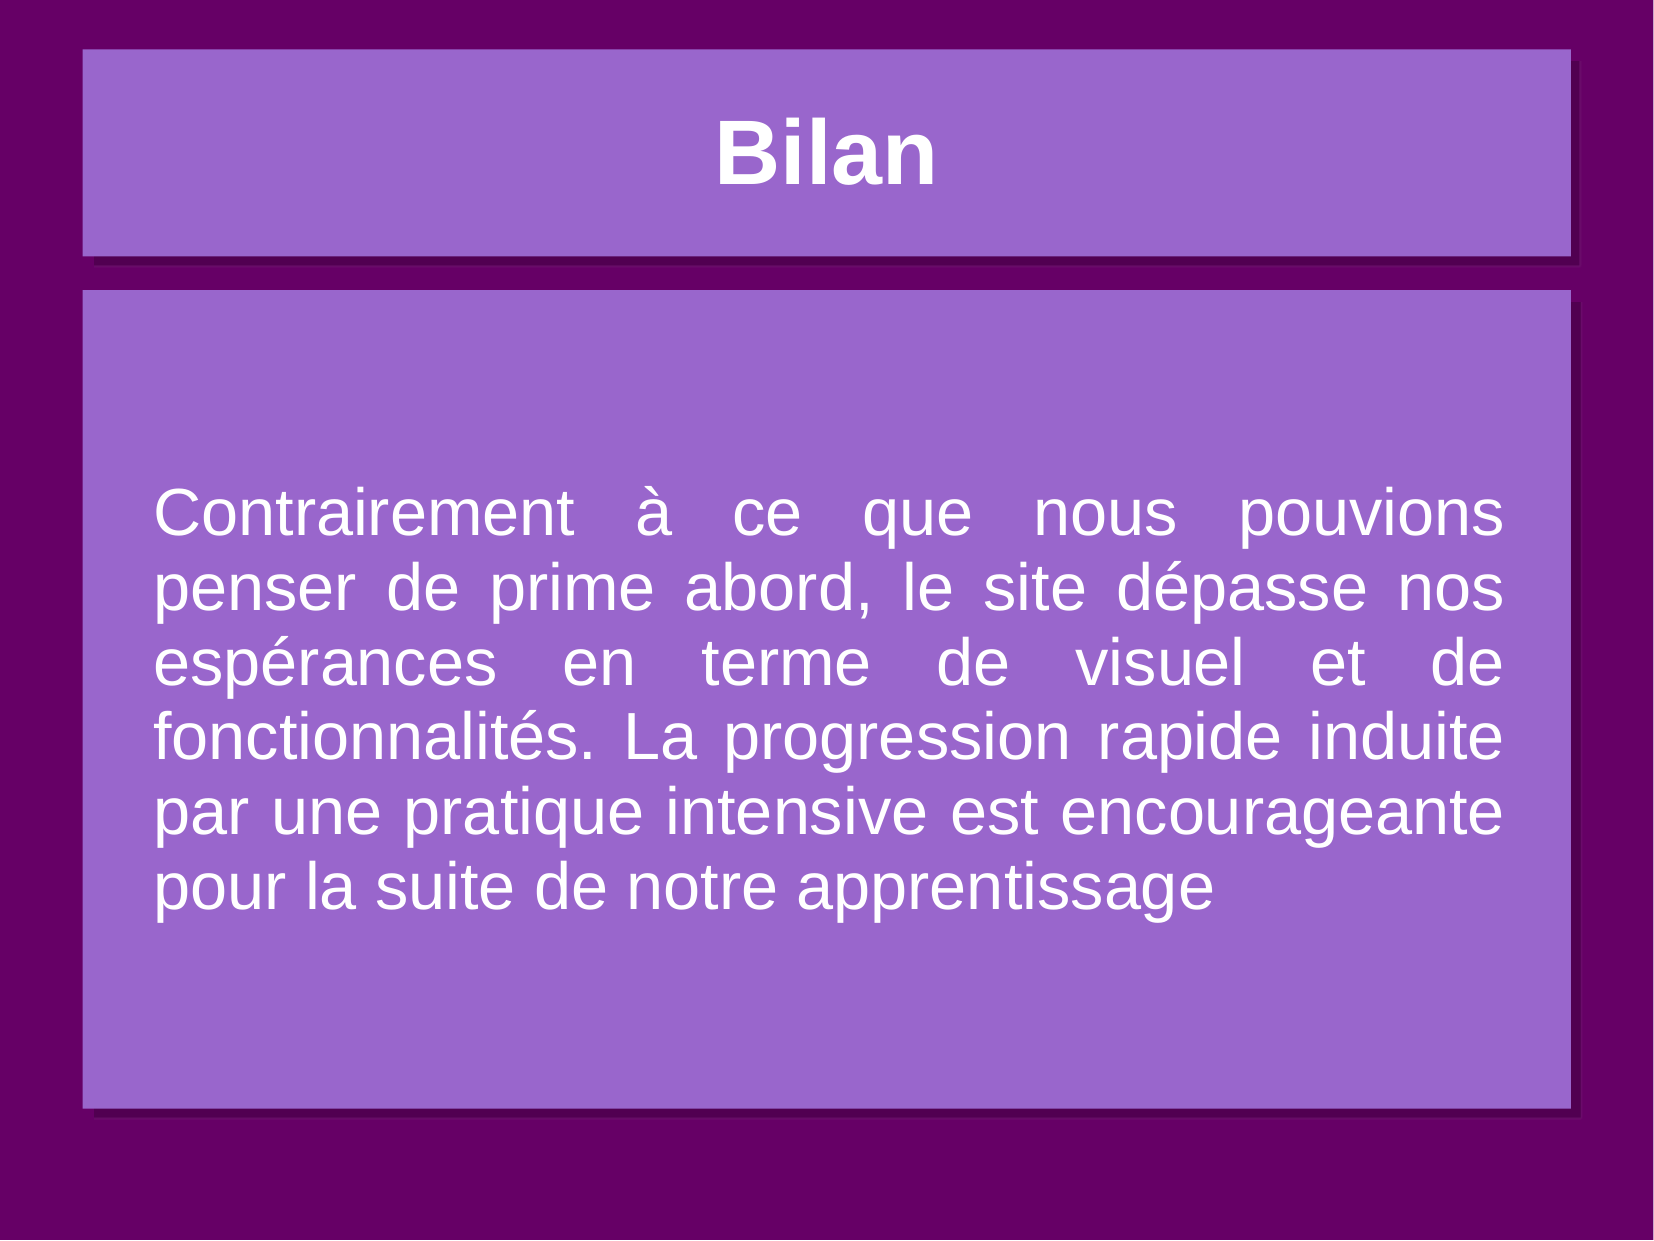

# Bilan
Contrairement à ce que nous pouvions penser de prime abord, le site dépasse nos espérances en terme de visuel et de fonctionnalités. La progression rapide induite par une pratique intensive est encourageante pour la suite de notre apprentissage